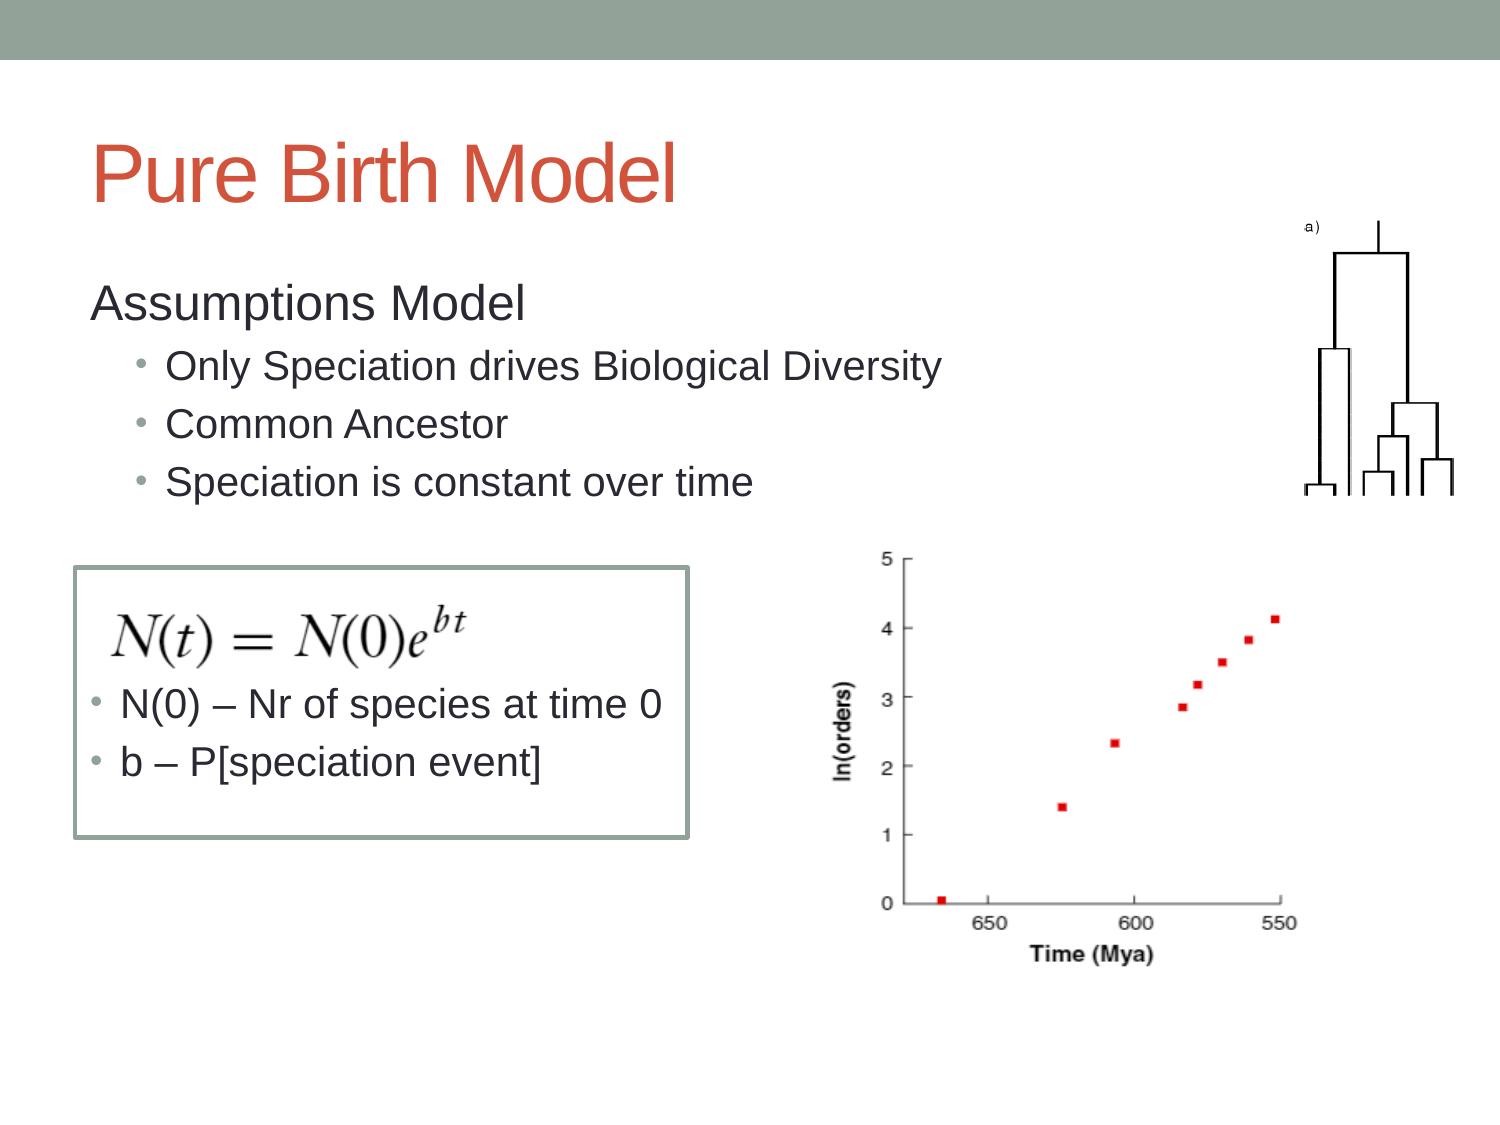

# Pure Birth Model
Assumptions Model
Only Speciation drives Biological Diversity
Common Ancestor
Speciation is constant over time
N(0) – Nr of species at time 0
b – P[speciation event]